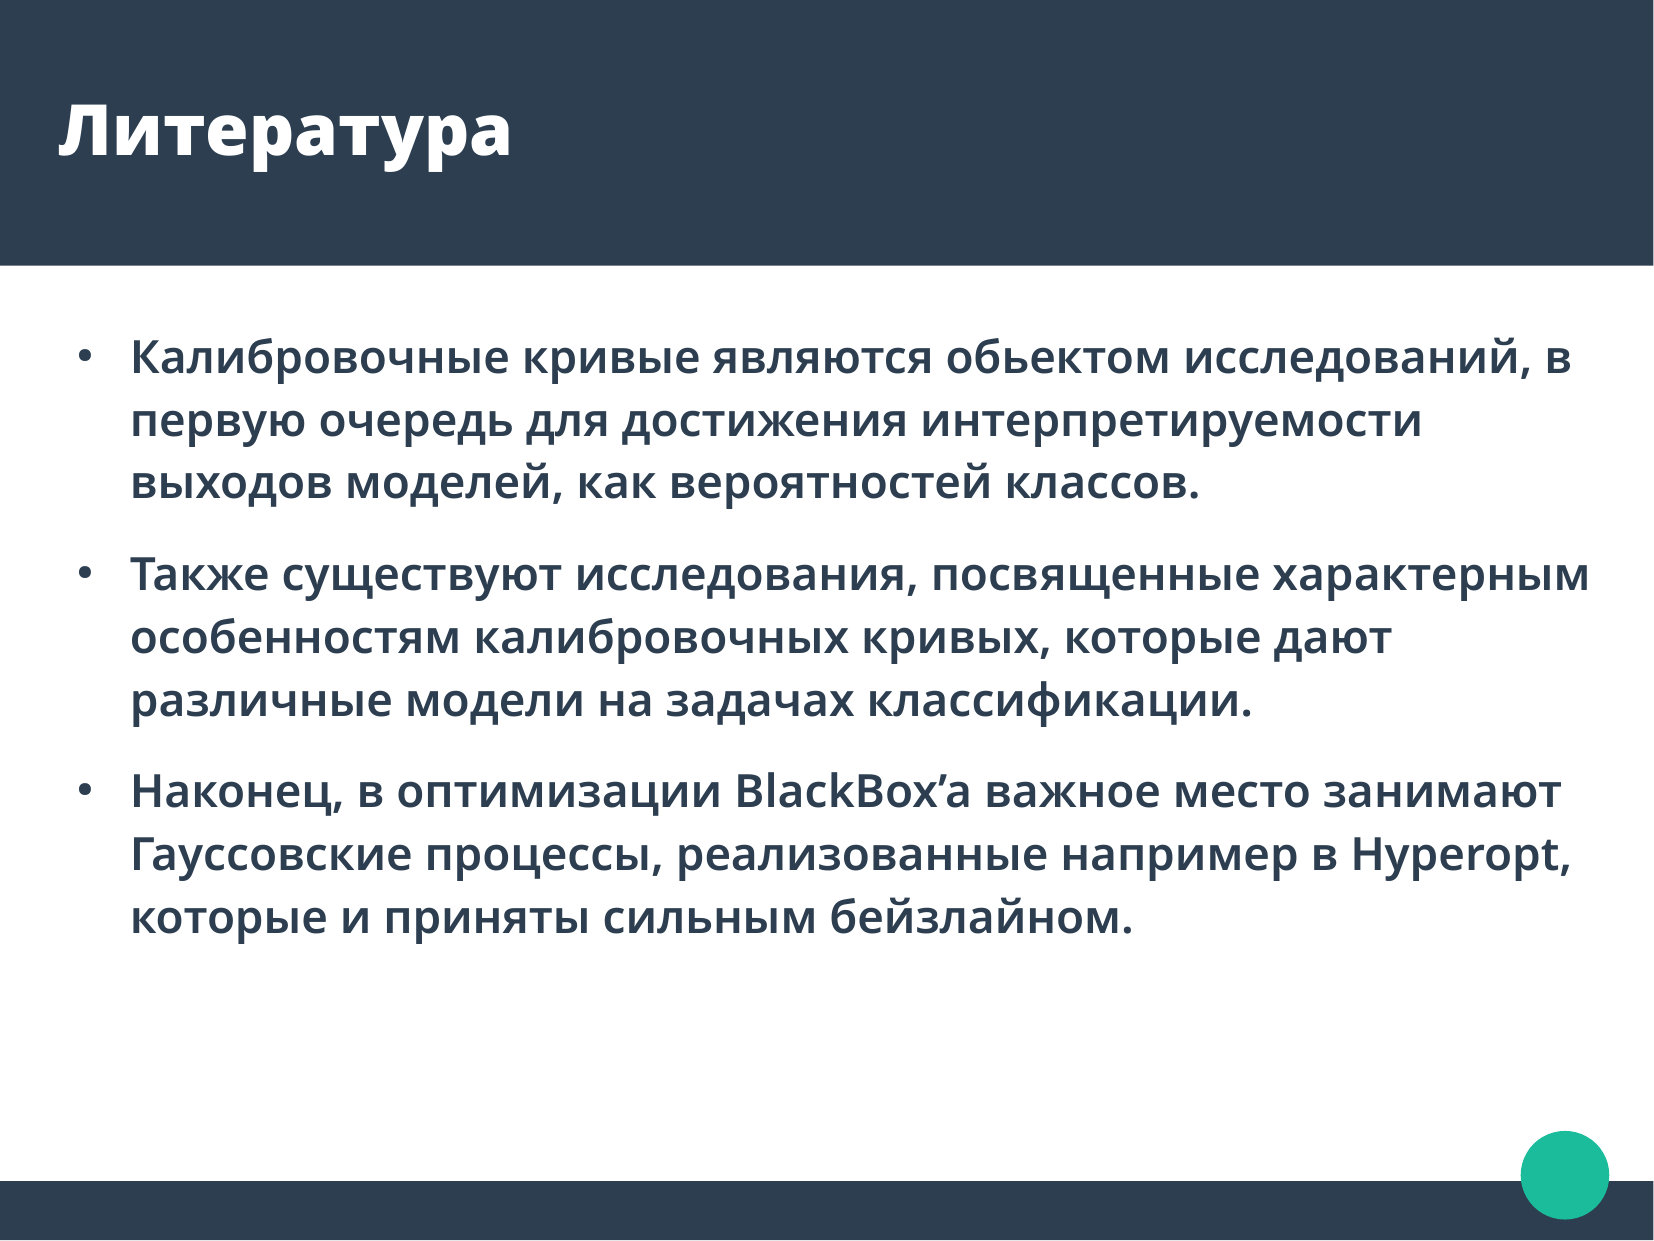

# Литература
Калибровочные кривые являются обьектом исследований, в первую очередь для достижения интерпретируемости выходов моделей, как вероятностей классов.
Также существуют исследования, посвященные характерным особенностям калибровочных кривых, которые дают различные модели на задачах классификации.
Наконец, в оптимизации BlackBox’a важное место занимают Гауссовские процессы, реализованные например в Hyperopt, которые и приняты сильным бейзлайном.